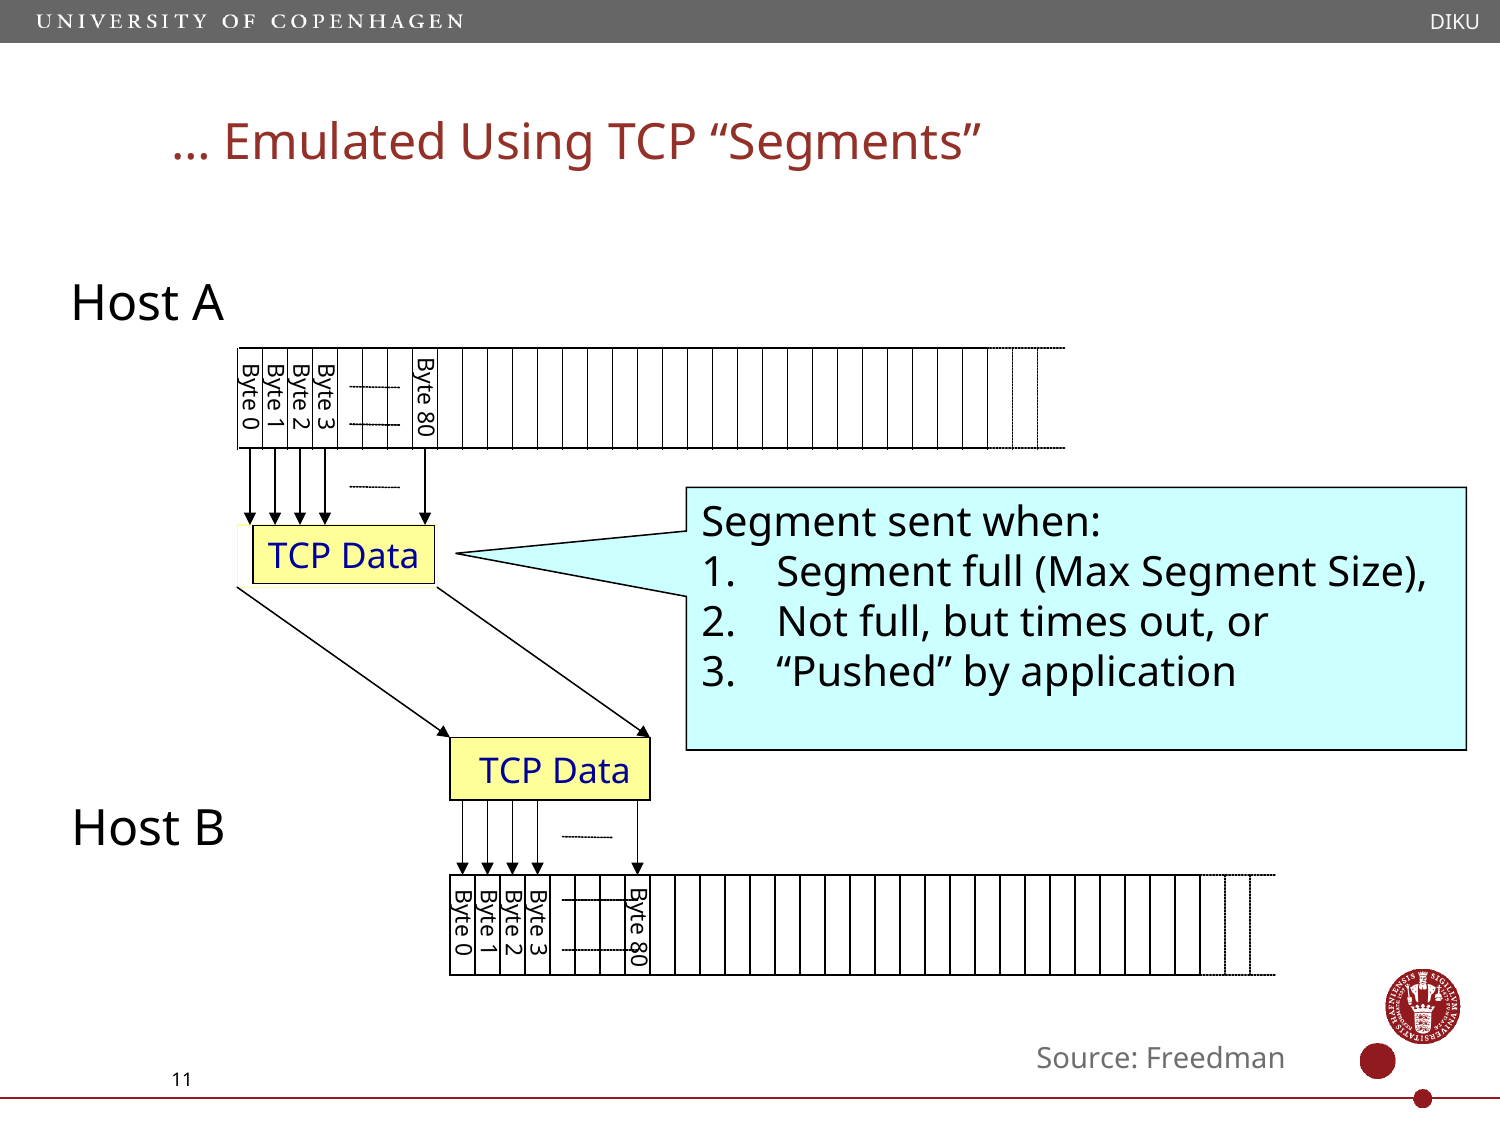

DIKU
# … Emulated Using TCP “Segments”
Host A
Byte 0
Byte 1
Byte 2
Byte 3
Byte 80
Segment sent when:
Segment full (Max Segment Size),
Not full, but times out, or
“Pushed” by application
TCP Data
TCP Data
Host B
Byte 0
Byte 1
Byte 2
Byte 3
Byte 80
Source: Freedman